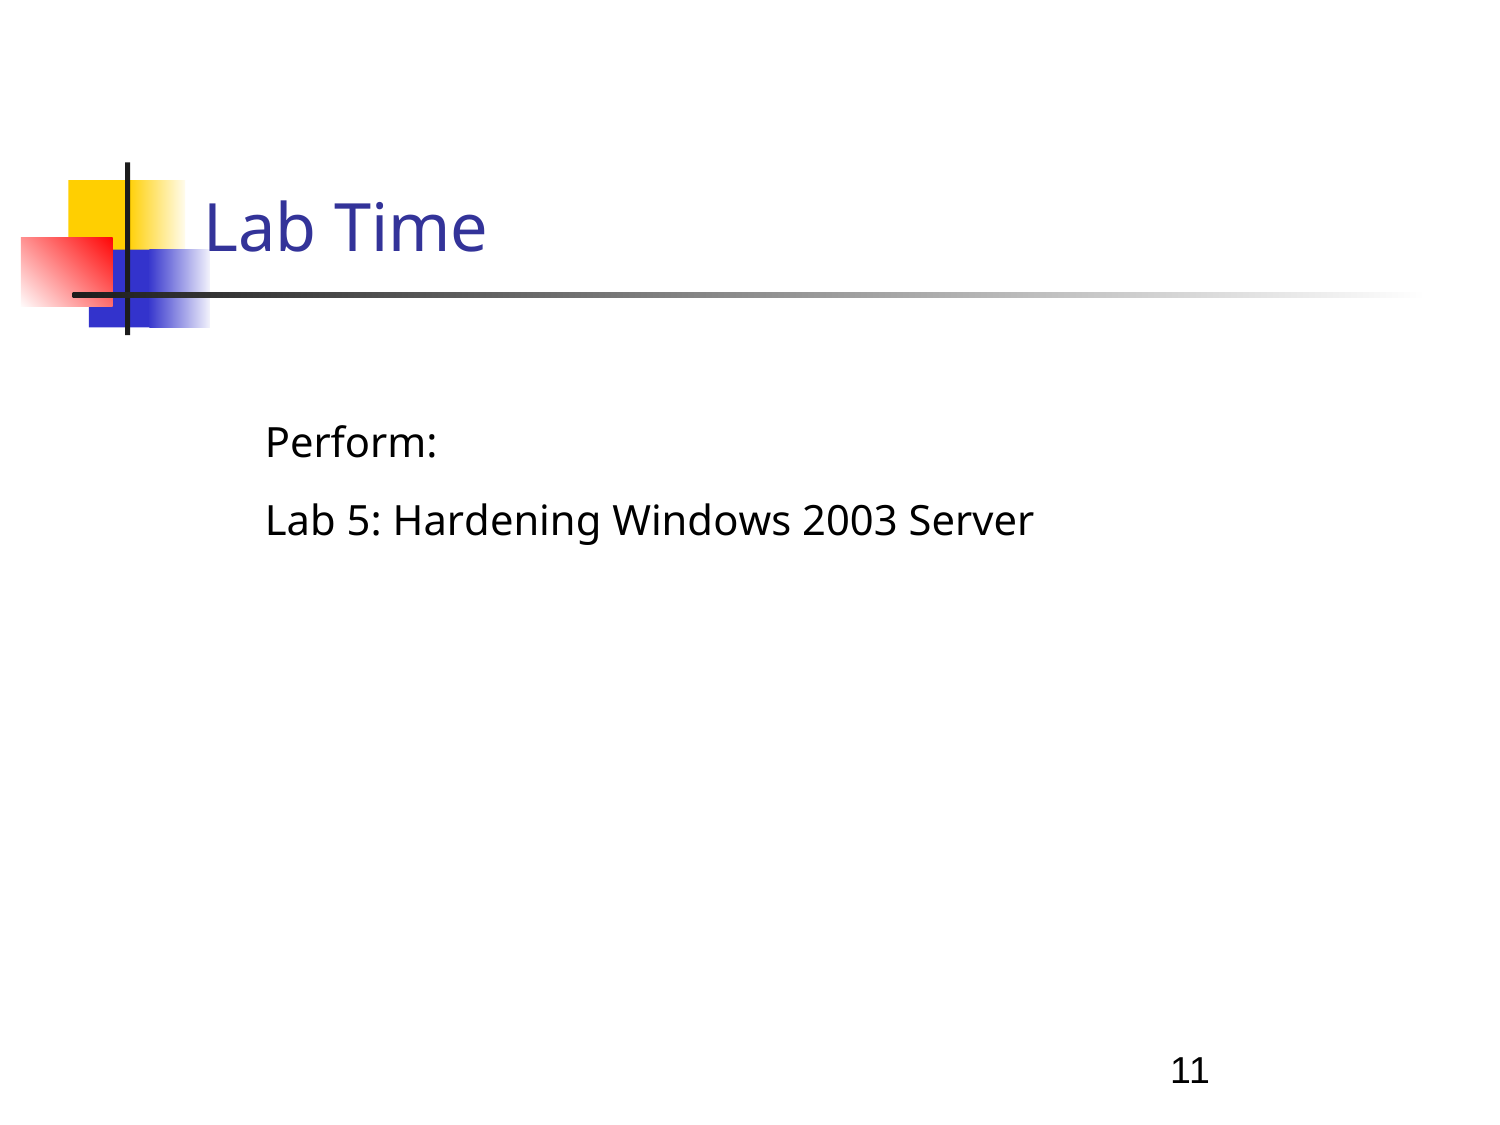

# Lab Time
Perform:
Lab 5: Hardening Windows 2003 Server
11